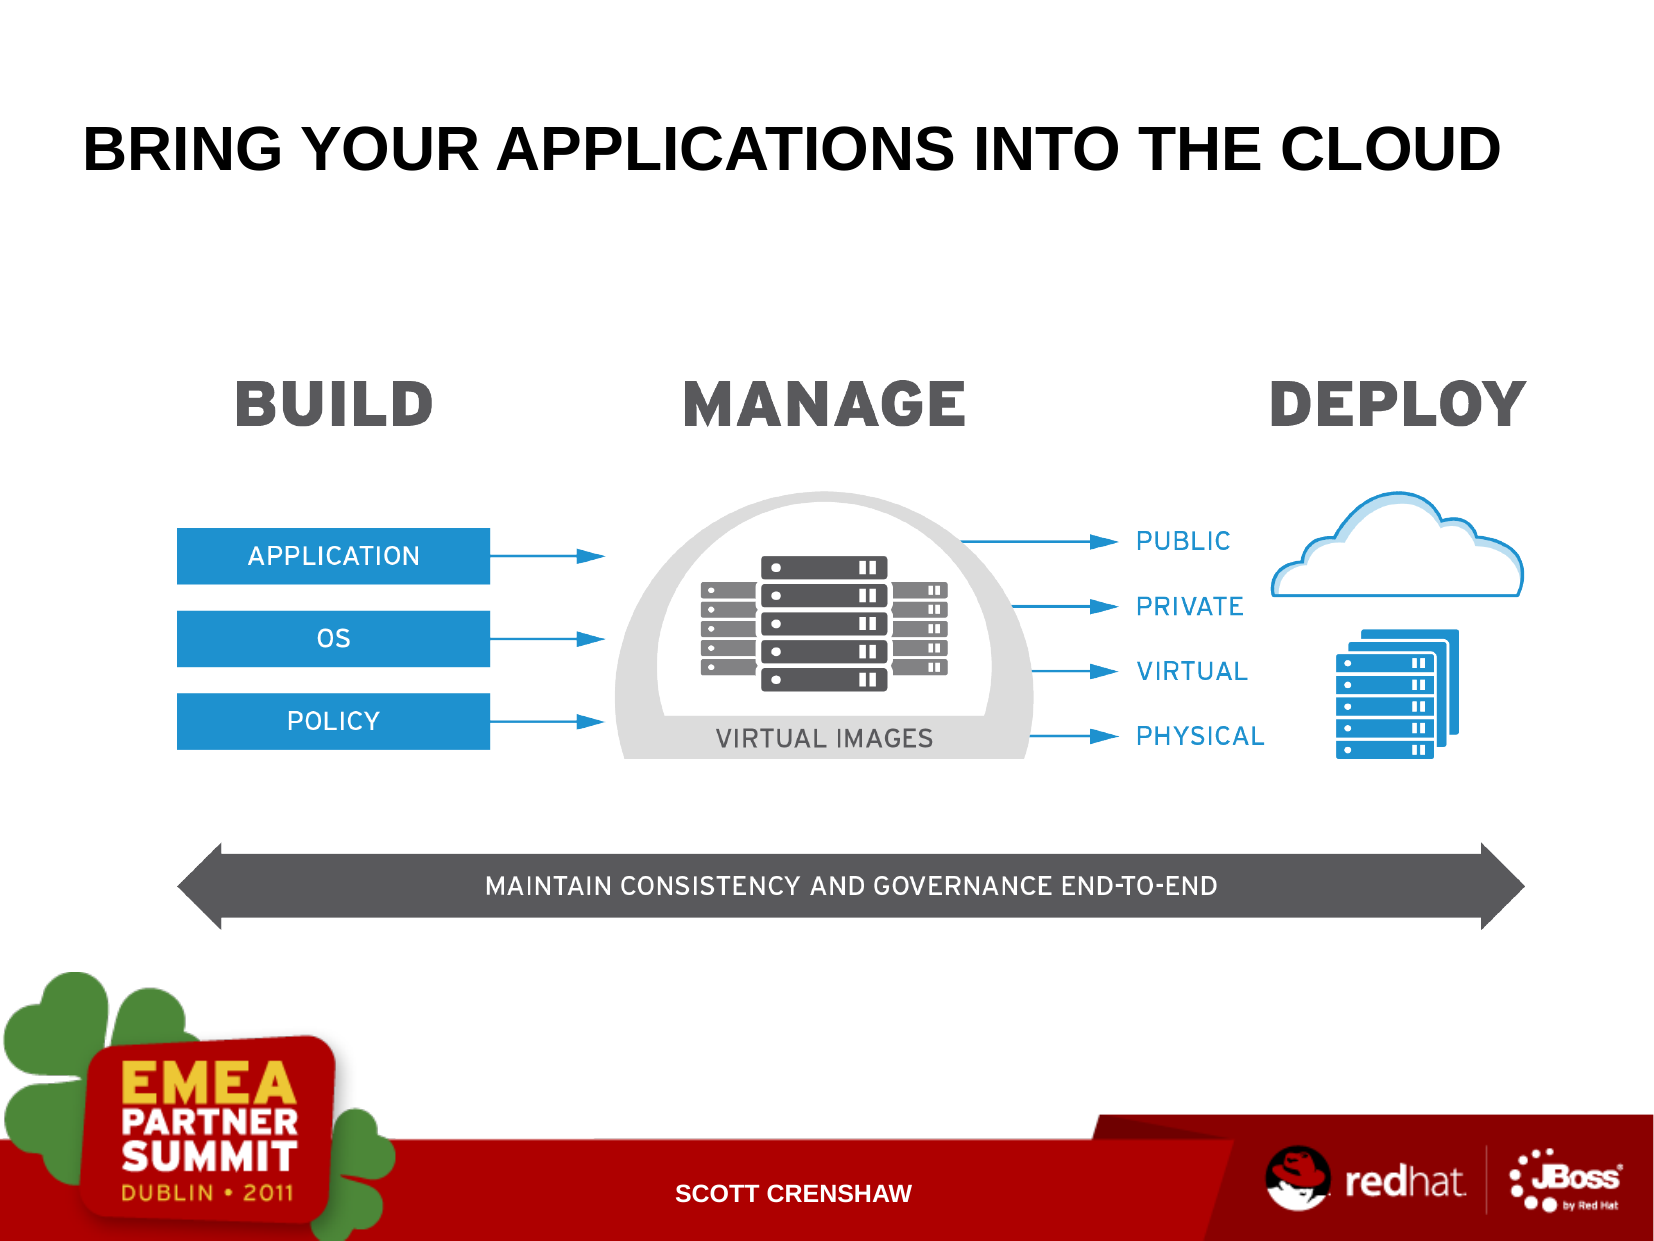

# BRING YOUR APPLICATIONS INTO THE CLOUD